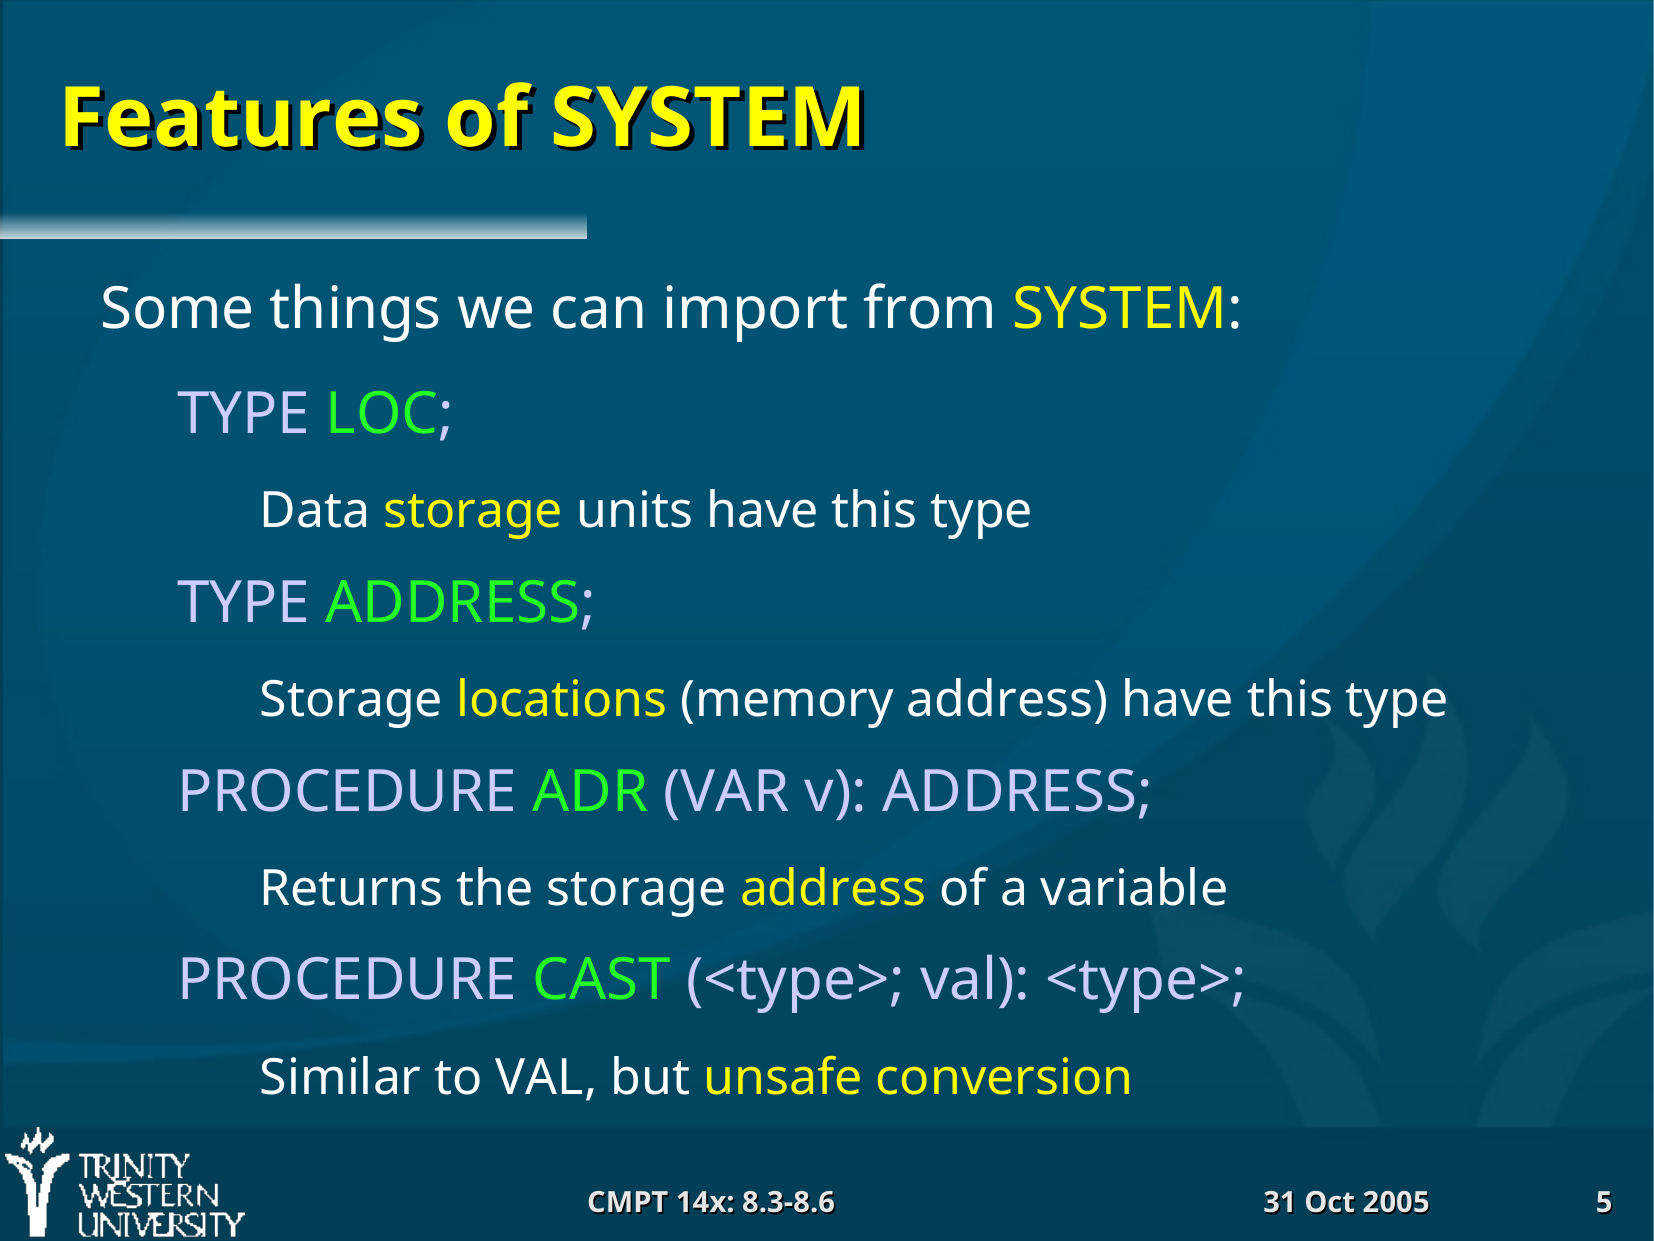

# Features of SYSTEM
Some things we can import from SYSTEM:
TYPE LOC;
Data storage units have this type
TYPE ADDRESS;
Storage locations (memory address) have this type
PROCEDURE ADR (VAR v): ADDRESS;
Returns the storage address of a variable
PROCEDURE CAST (<type>; val): <type>;
Similar to VAL, but unsafe conversion
CMPT 14x: 8.3-8.6
31 Oct 2005
5